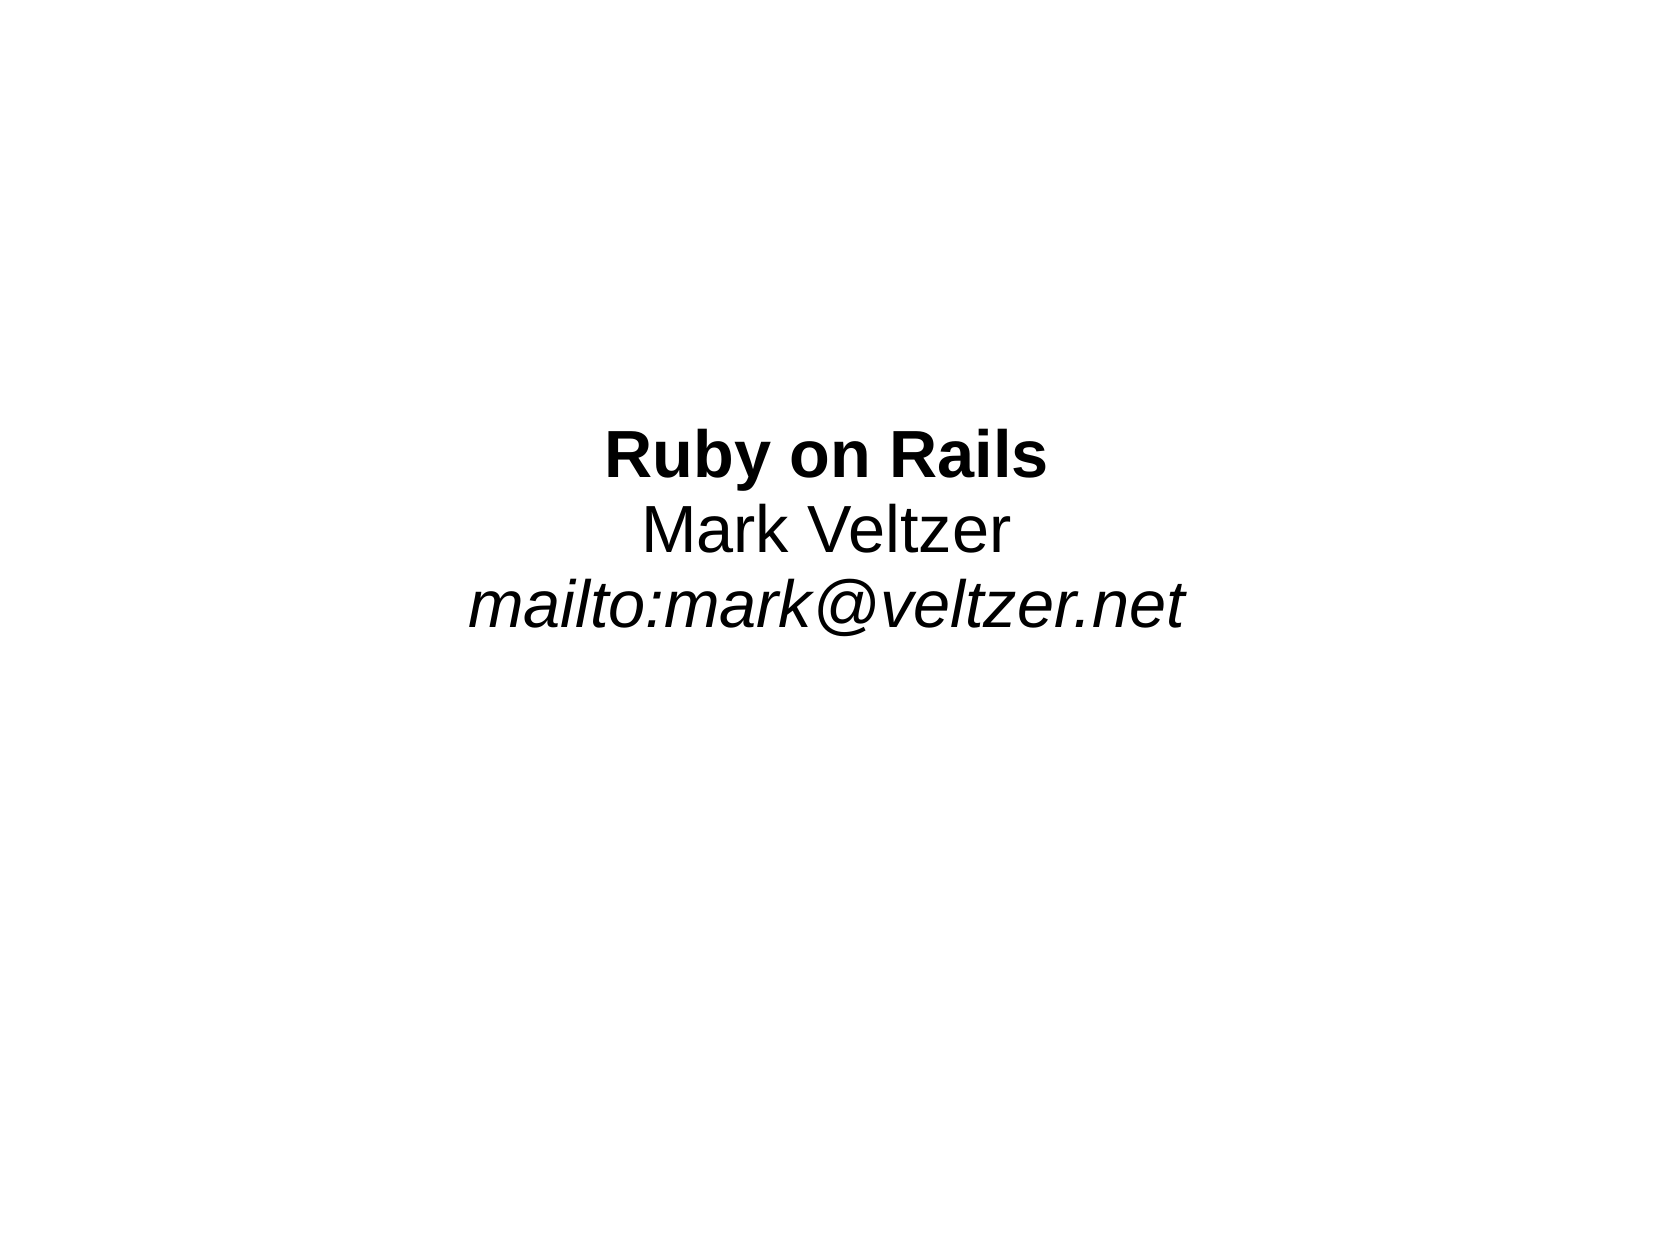

# Ruby on Rails
Mark Veltzer
mailto:mark@veltzer.net